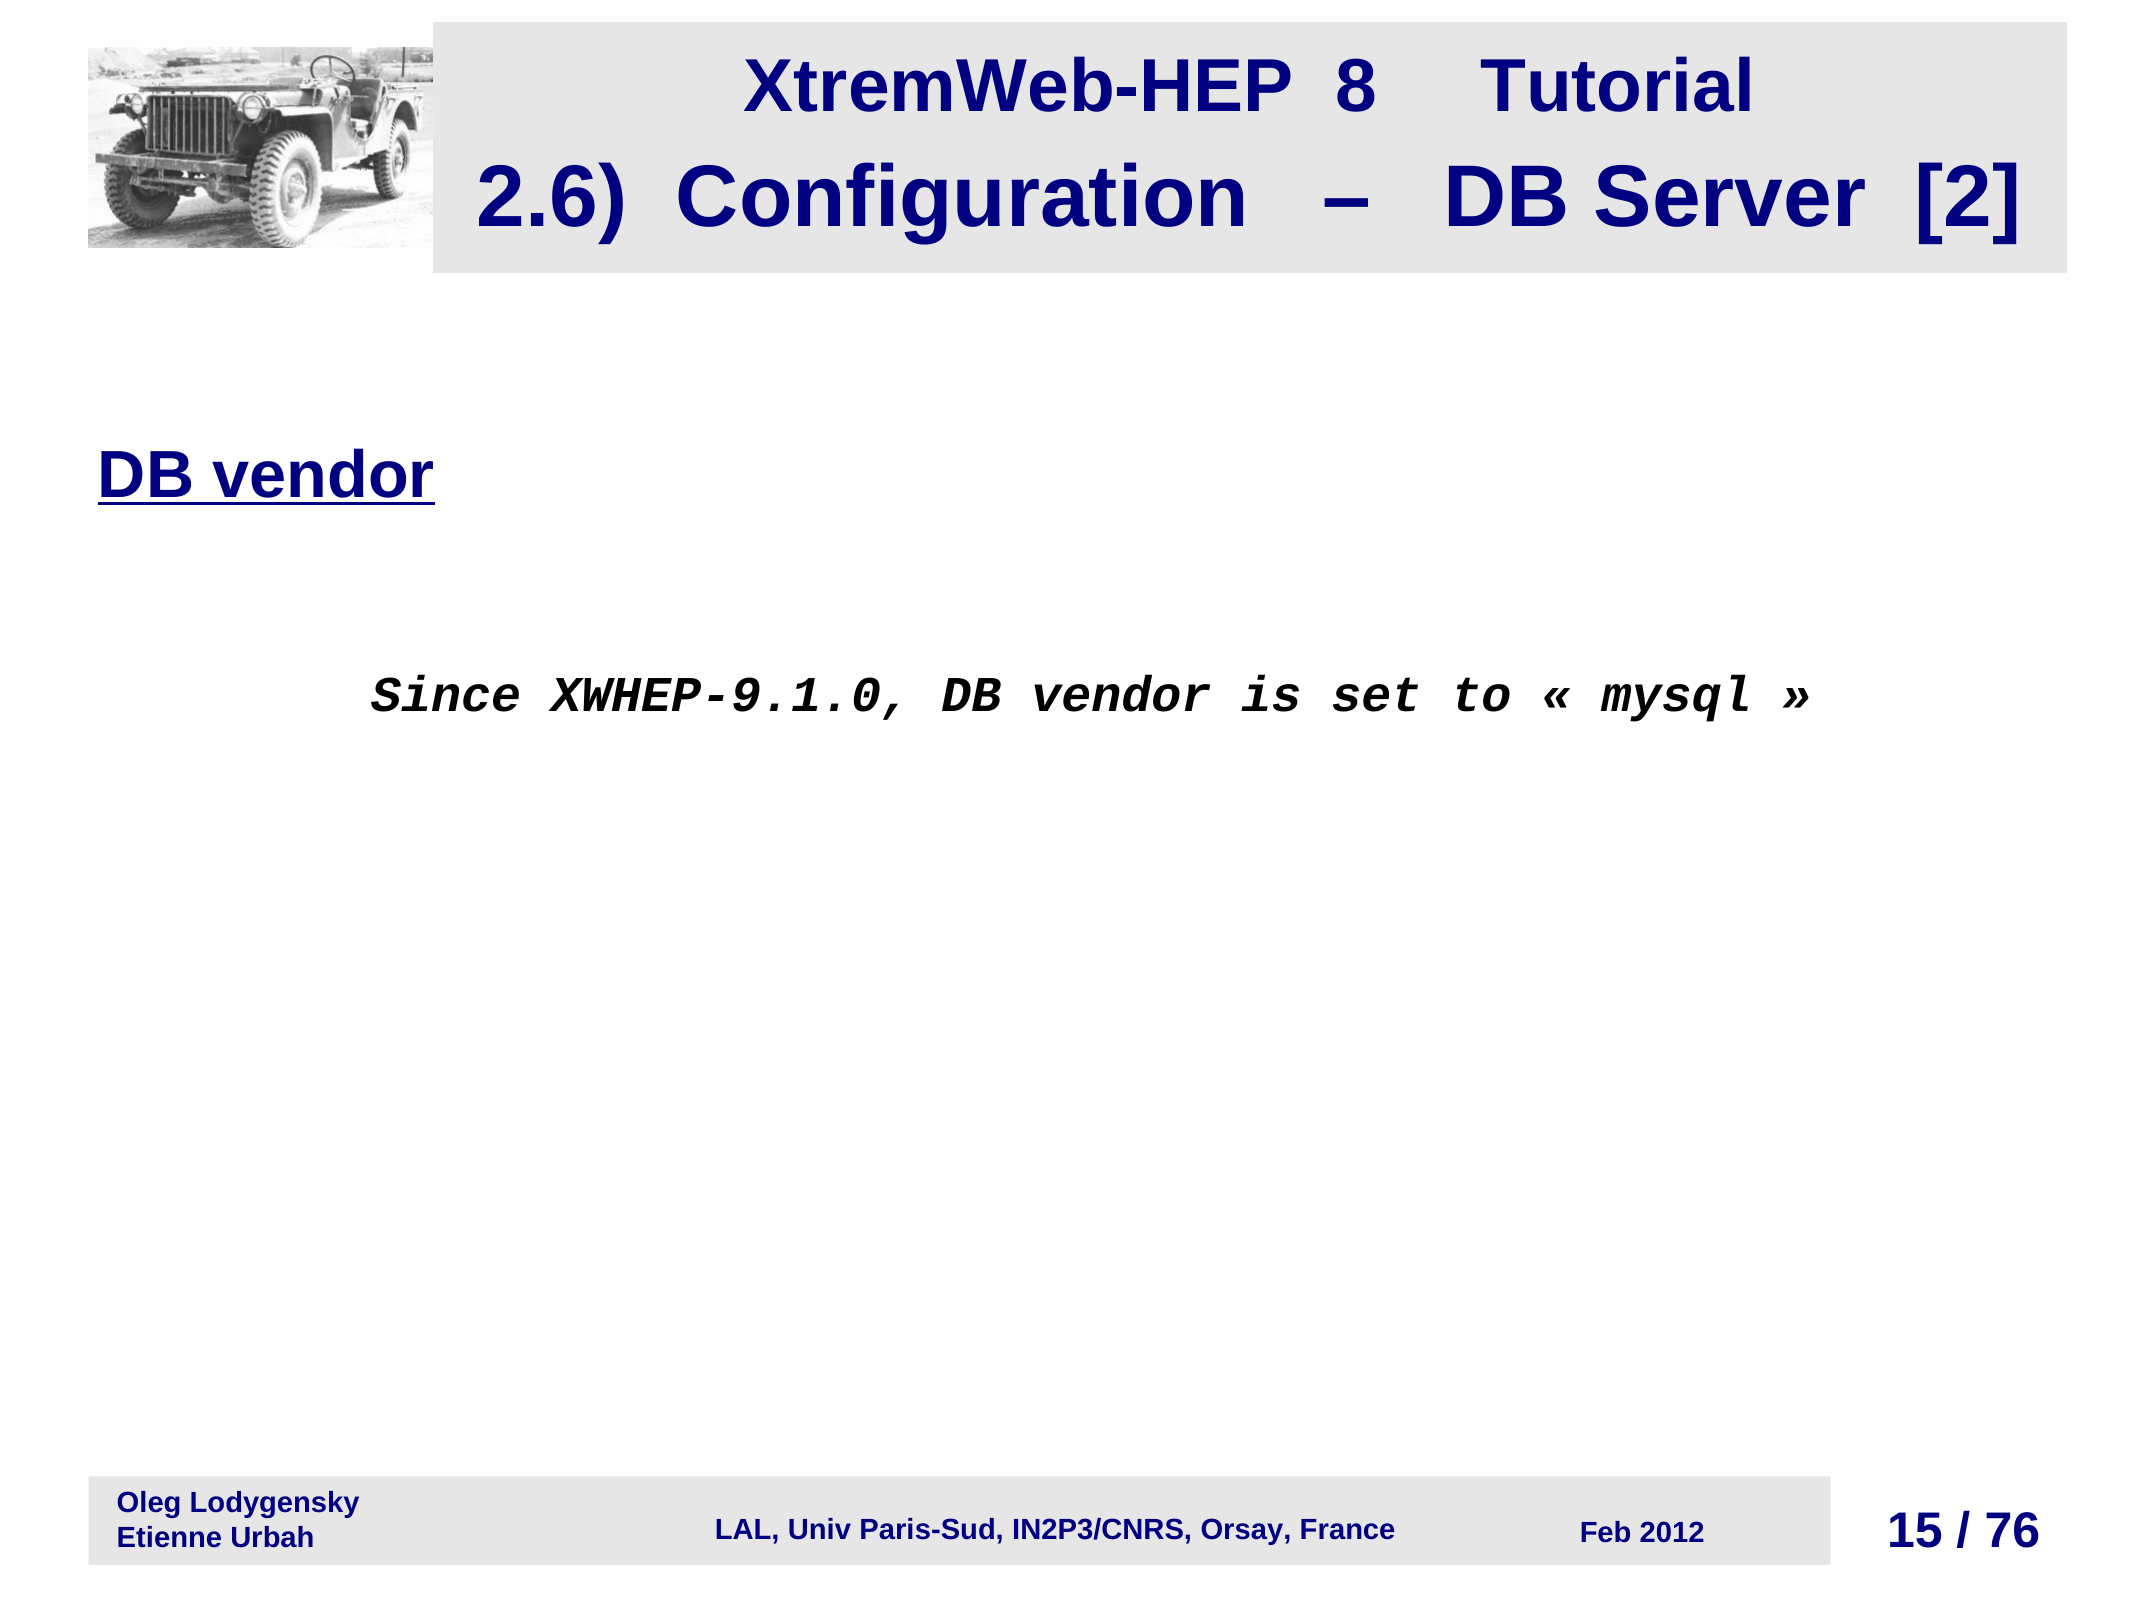

# 2.6) Configuration – DB Server [2]
DB vendor
Since XWHEP-9.1.0, DB vendor is set to « mysql »
15